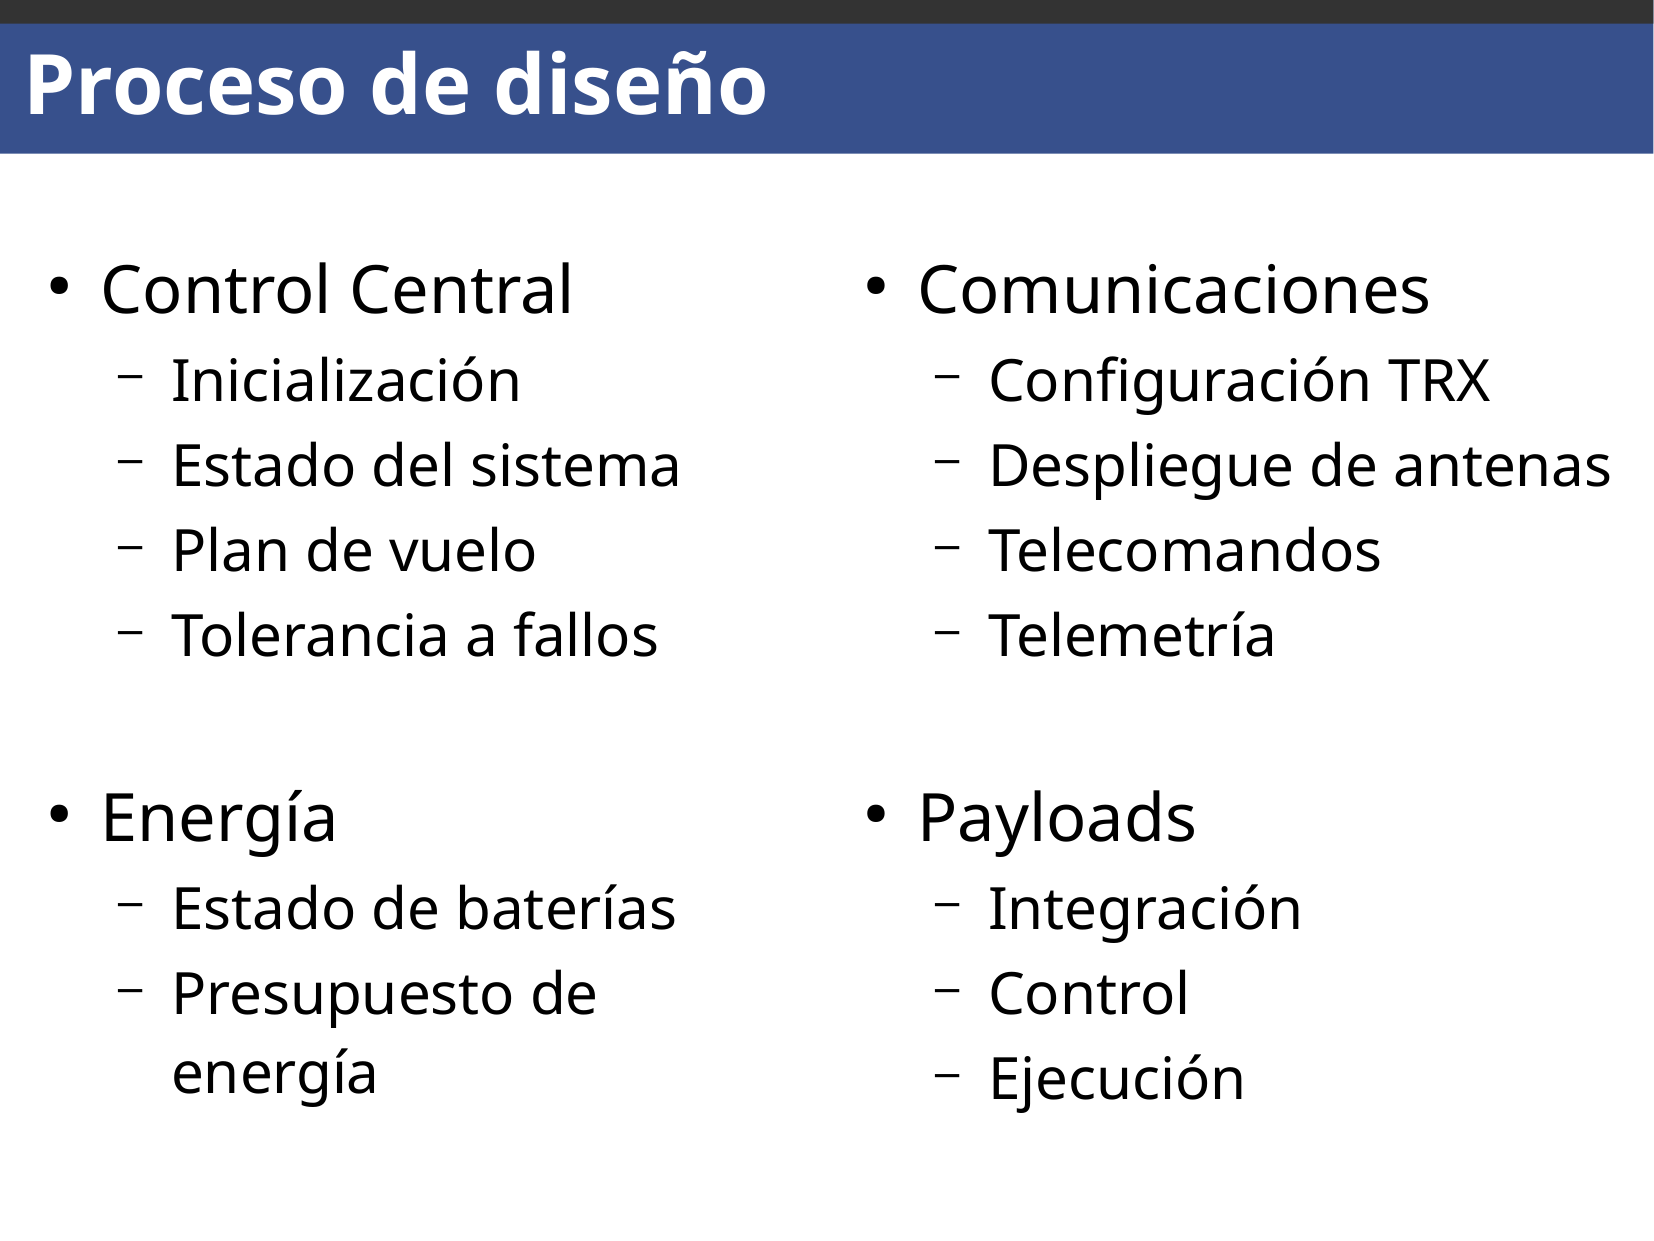

# Proceso de diseño
Requerimientos operacionales
Control Central
Inicialización
Estado del sistema
Plan de vuelo
Tolerancia a fallos
Comunicaciones
Configuración TRX
Despliegue de antenas
Telecomandos
Telemetría
Energía
Estado de baterías
Presupuesto de energía
Payloads
Integración
Control
Ejecución